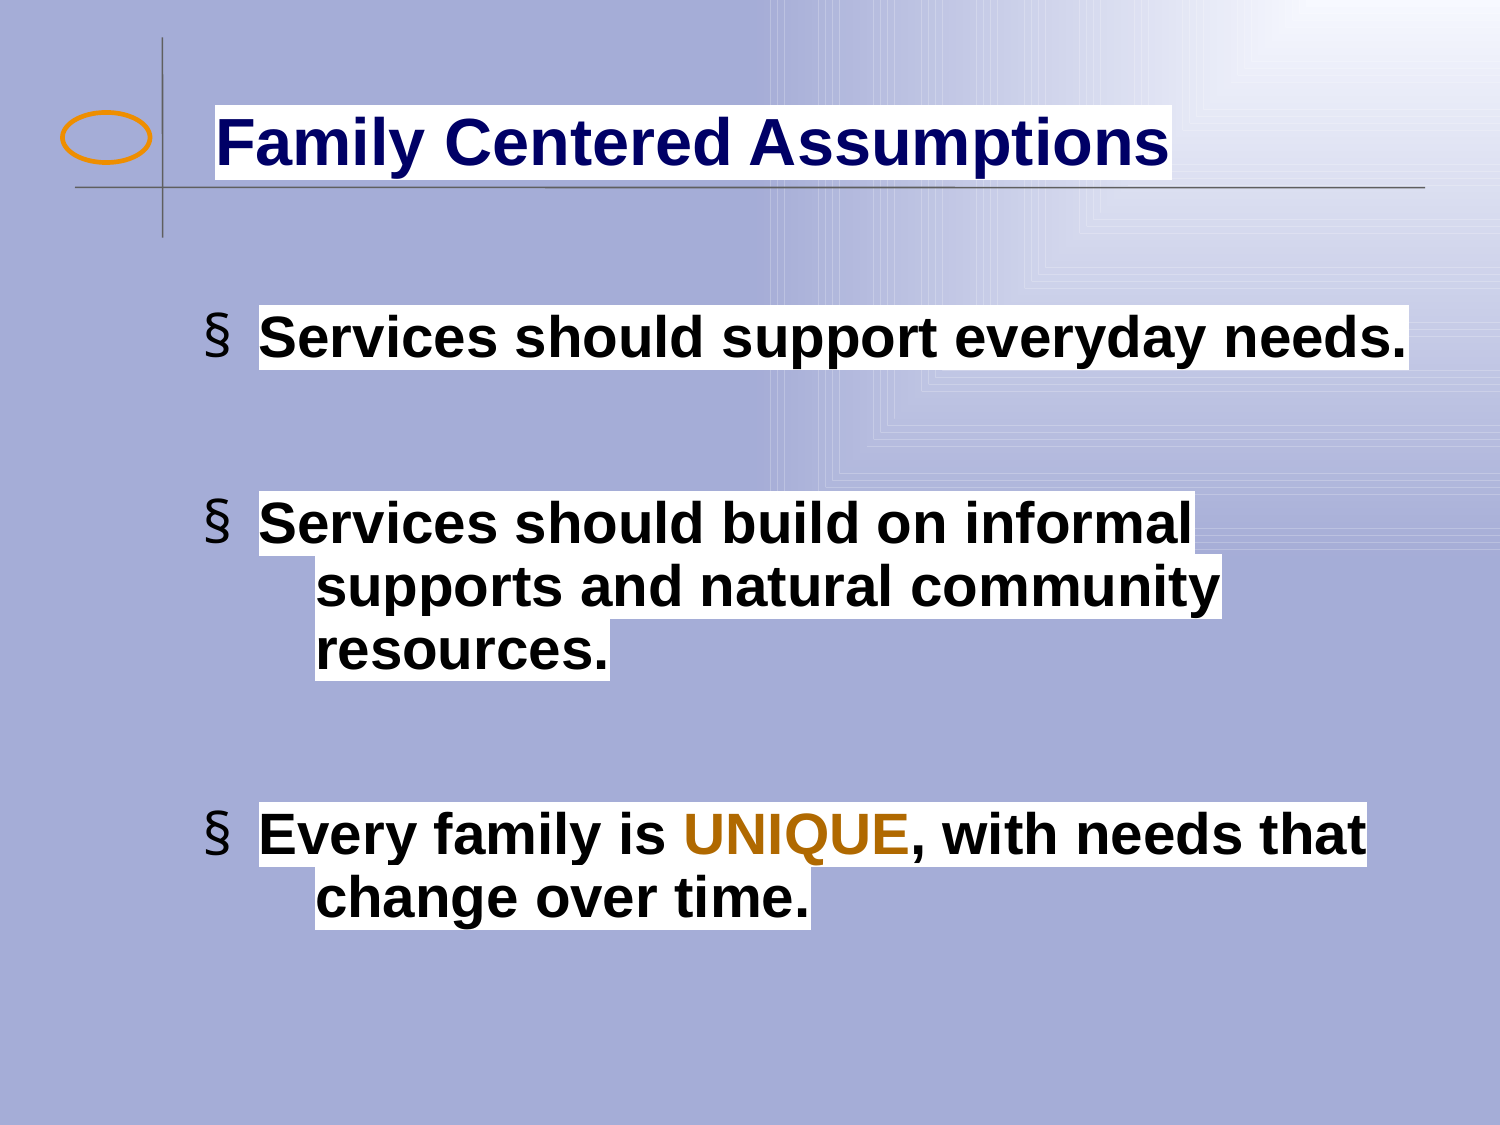

# Family Centered Assumptions
Services should support everyday needs.
Services should build on informal supports and natural community resources.
Every family is UNIQUE, with needs that change over time.